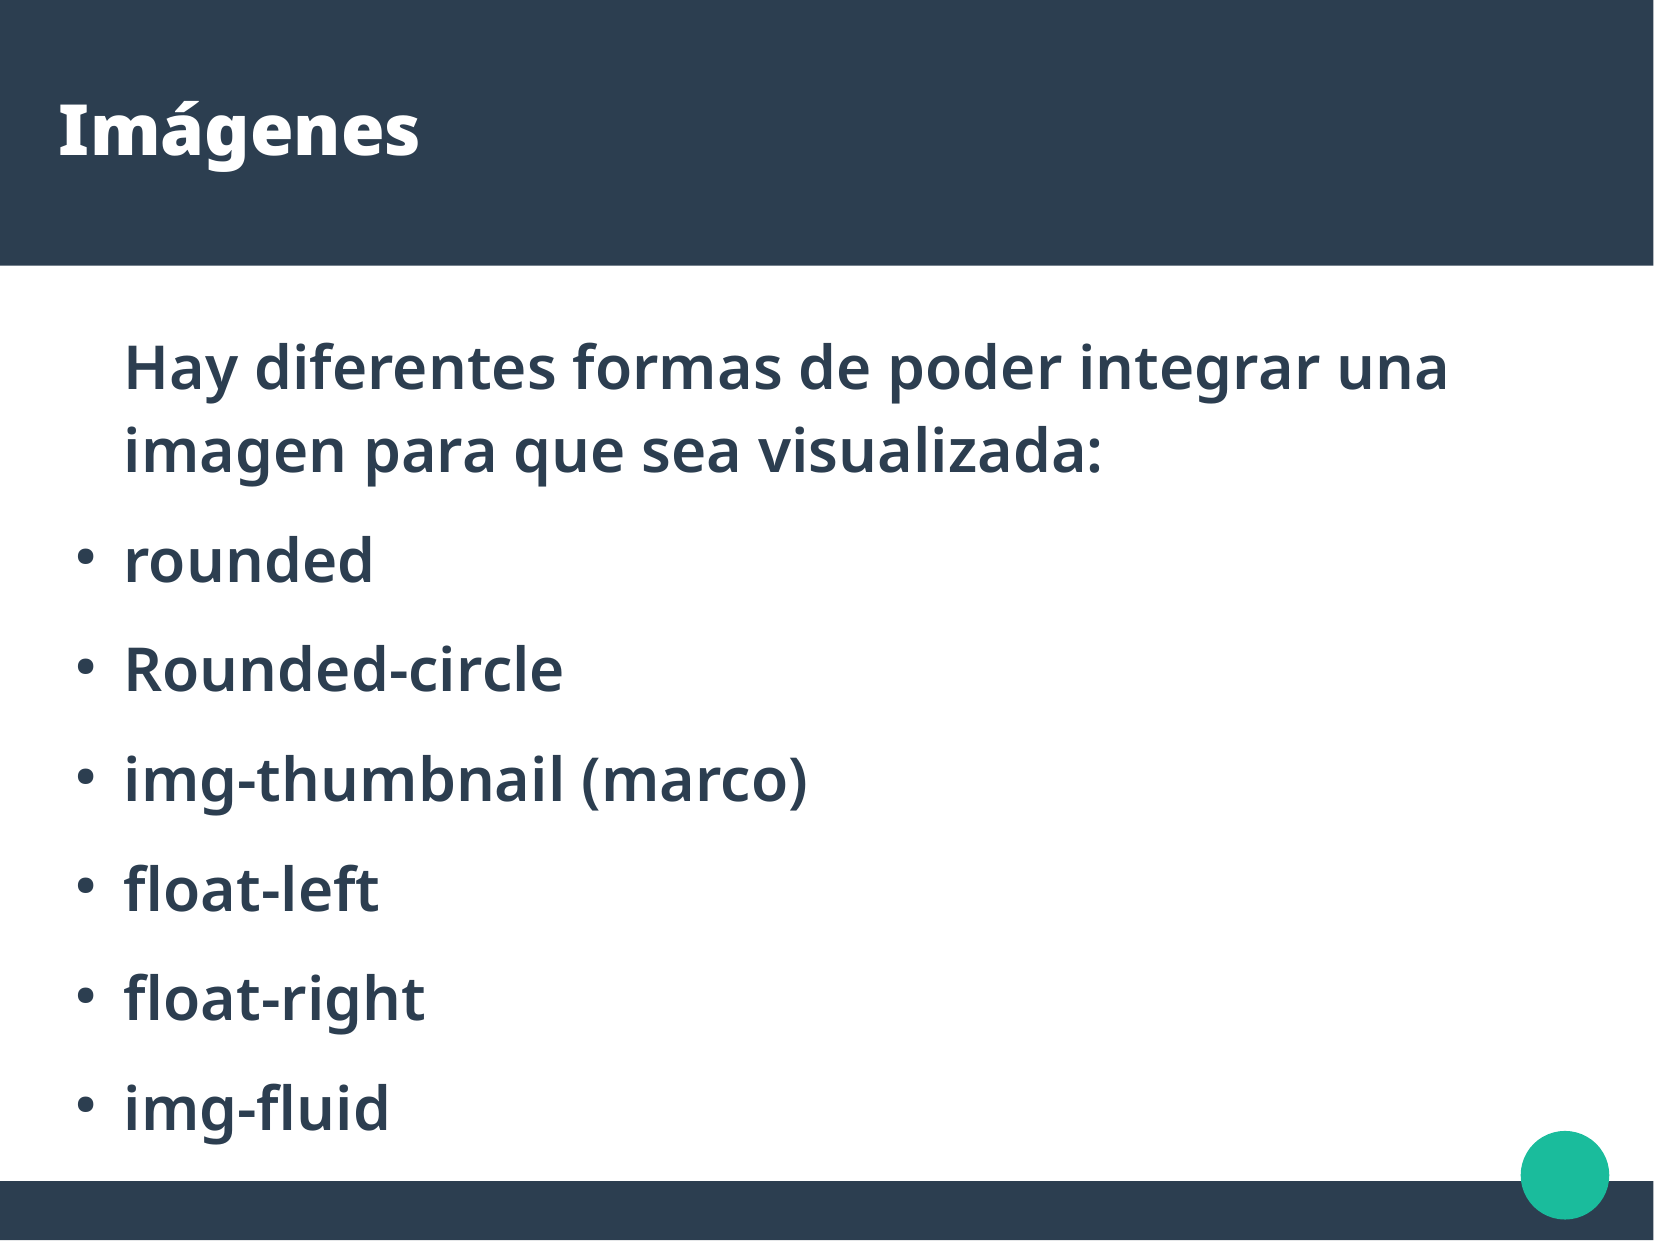

# Imágenes
Hay diferentes formas de poder integrar una imagen para que sea visualizada:
rounded
Rounded-circle
img-thumbnail (marco)
float-left
float-right
img-fluid